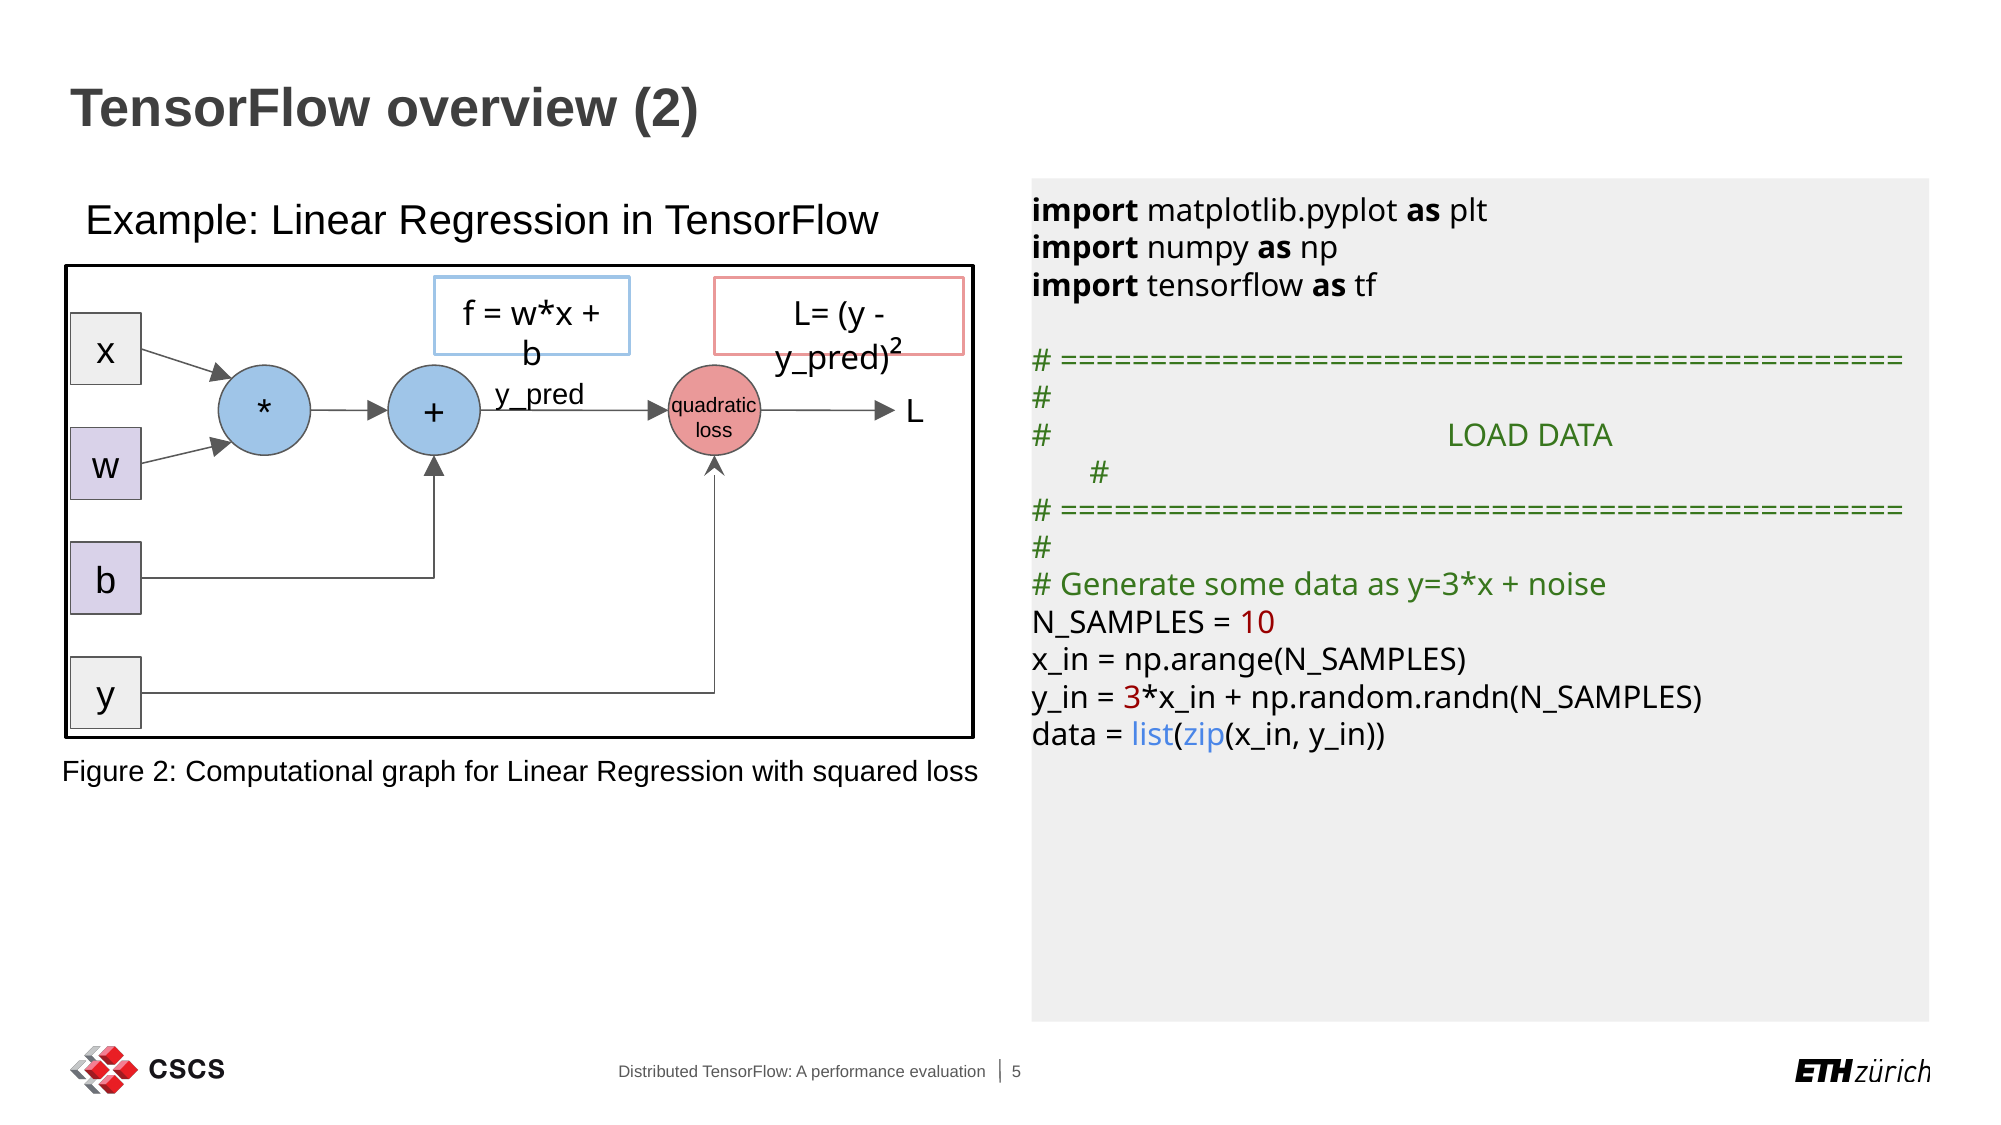

TensorFlow overview (2)
Example: Linear Regression in TensorFlow
# import matplotlib.pyplot as plt
import numpy as np
import tensorflow as tf
# =============================================== #
# LOAD DATA #
# =============================================== #
# Generate some data as y=3*x + noise
N_SAMPLES = 10
x_in = np.arange(N_SAMPLES)
y_in = 3*x_in + np.random.randn(N_SAMPLES)
data = list(zip(x_in, y_in))
f = w*x + b
L= (y - y_pred)²
x
y_pred
*
+
L
quadratic
loss
w
b
y
Figure 2: Computational graph for Linear Regression with squared loss
Distributed TensorFlow: A performance evaluation